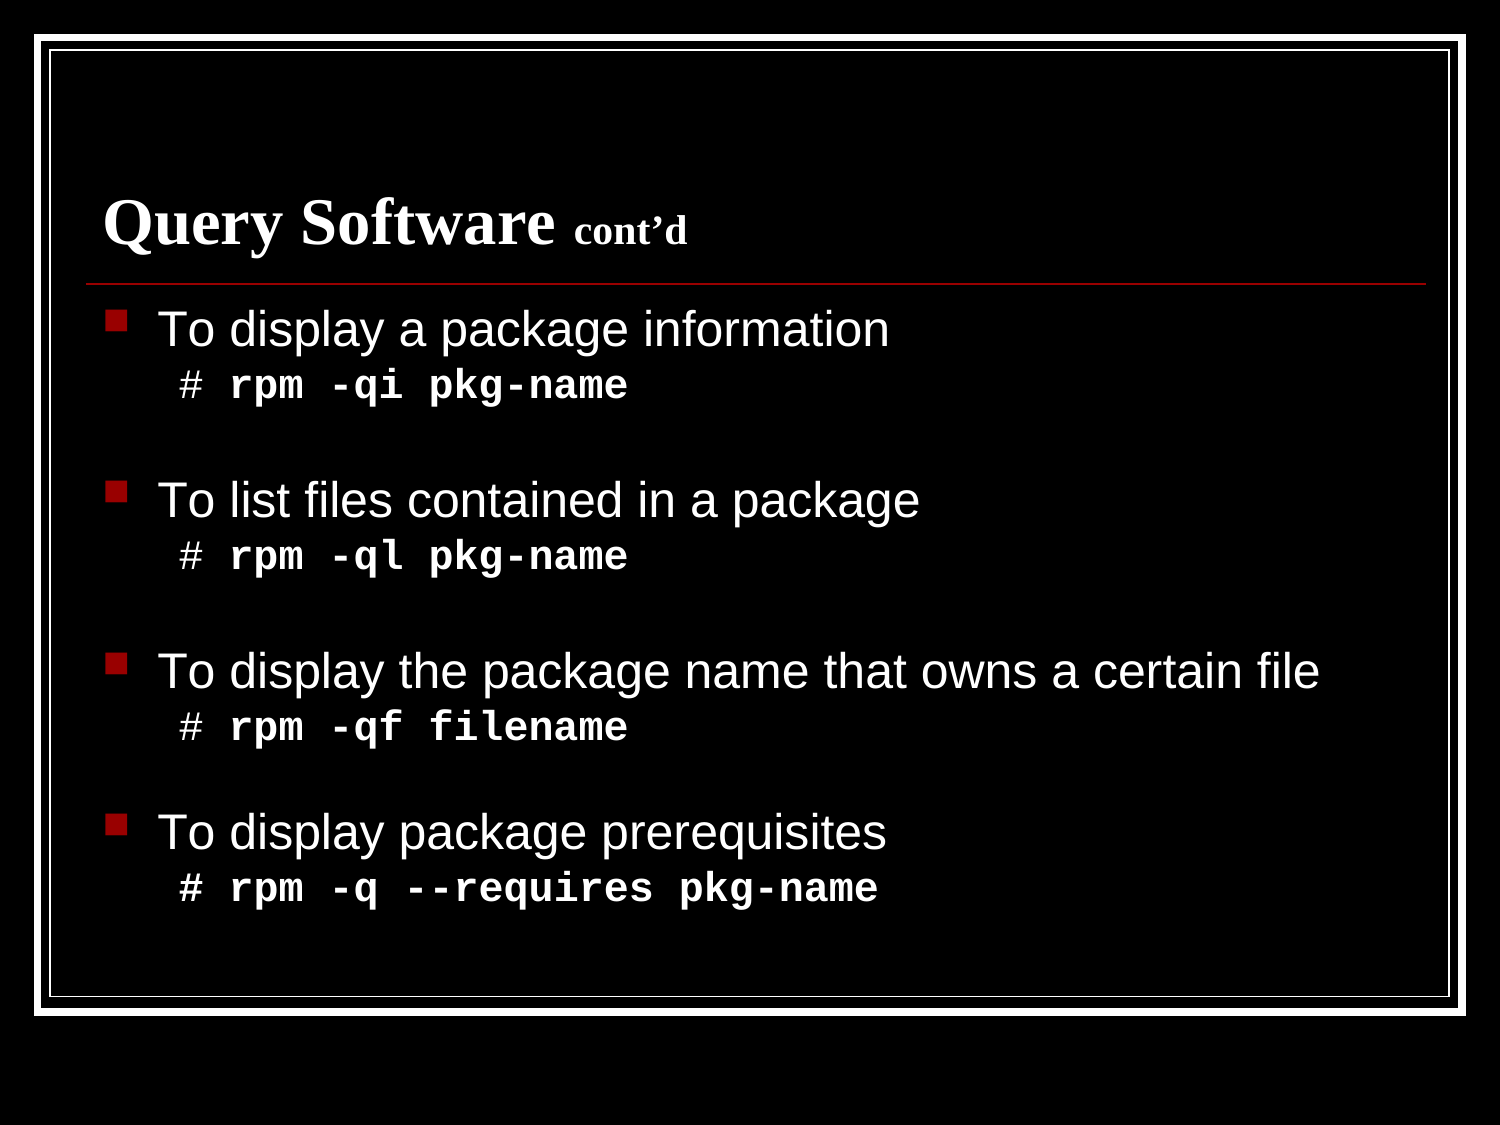

# Query Software cont’d
To display a package information
# rpm -qi pkg-name
To list files contained in a package
# rpm -ql pkg-name
To display the package name that owns a certain file
# rpm -qf filename
To display package prerequisites
# rpm -q --requires pkg-name